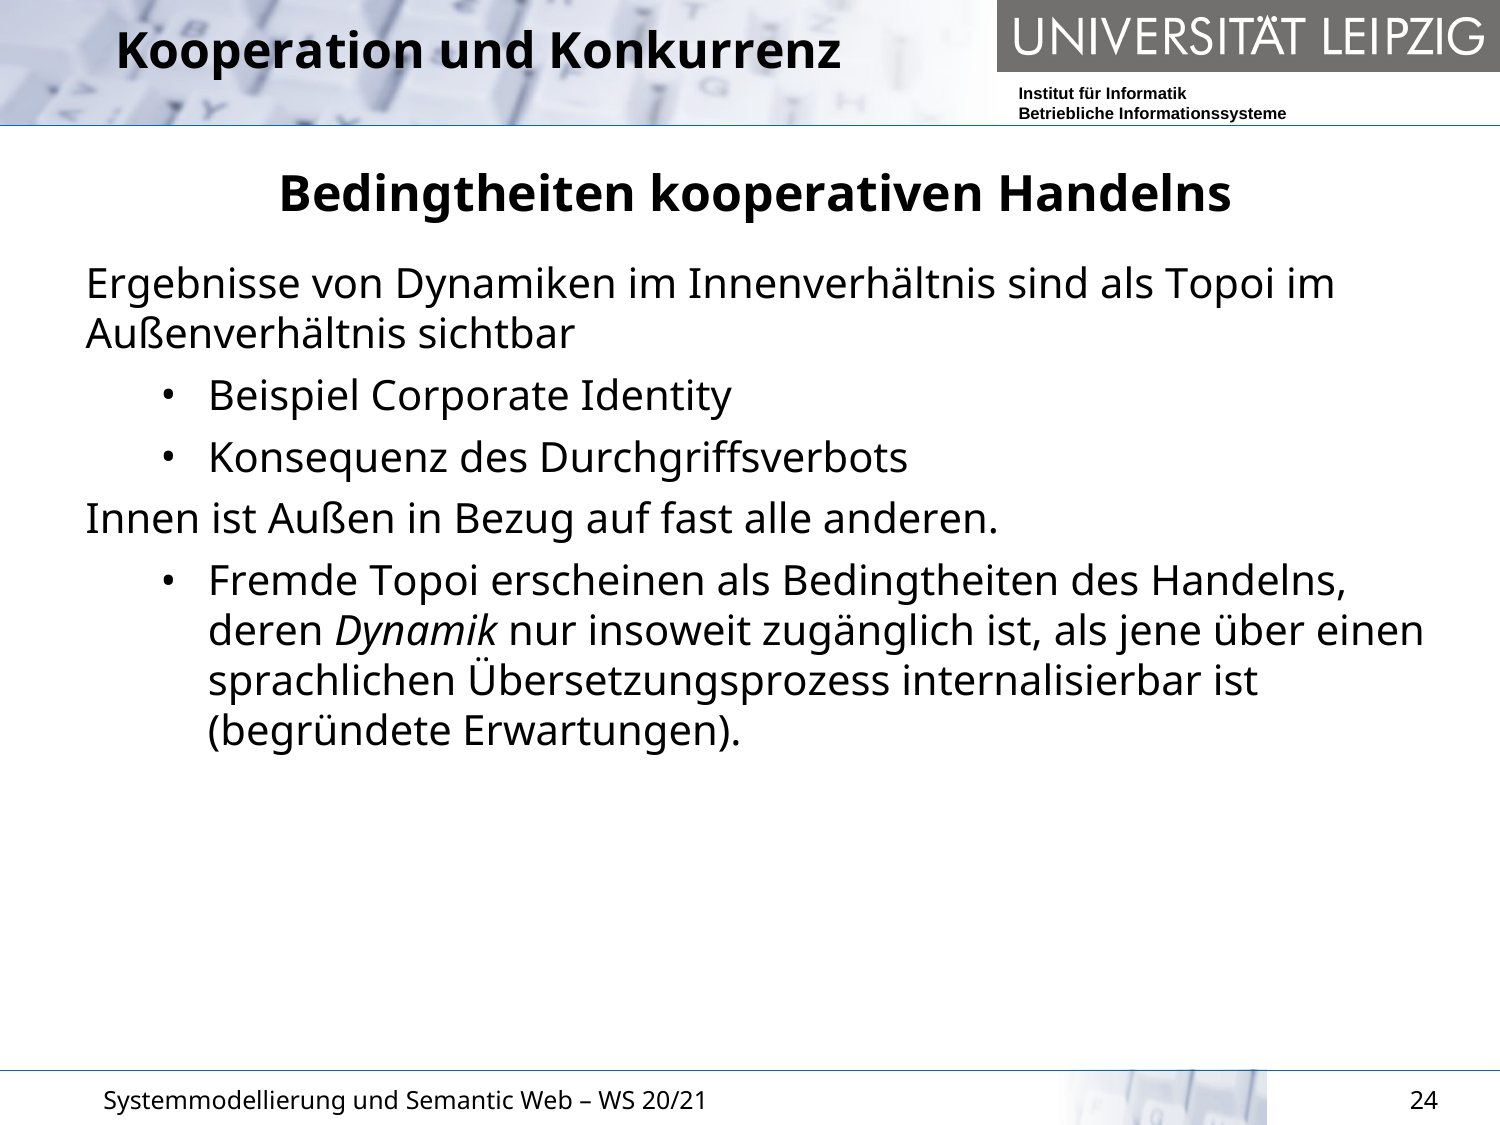

Kooperation und Konkurrenz
Bedingtheiten kooperativen Handelns
Ergebnisse von Dynamiken im Innenverhältnis sind als Topoi im Außenverhältnis sichtbar
Beispiel Corporate Identity
Konsequenz des Durchgriffsverbots
Innen ist Außen in Bezug auf fast alle anderen.
Fremde Topoi erscheinen als Bedingtheiten des Handelns, deren Dynamik nur insoweit zugänglich ist, als jene über einen sprachlichen Übersetzungsprozess internalisierbar ist (begründete Erwartungen).
Systemmodellierung und Semantic Web – WS 20/21
24